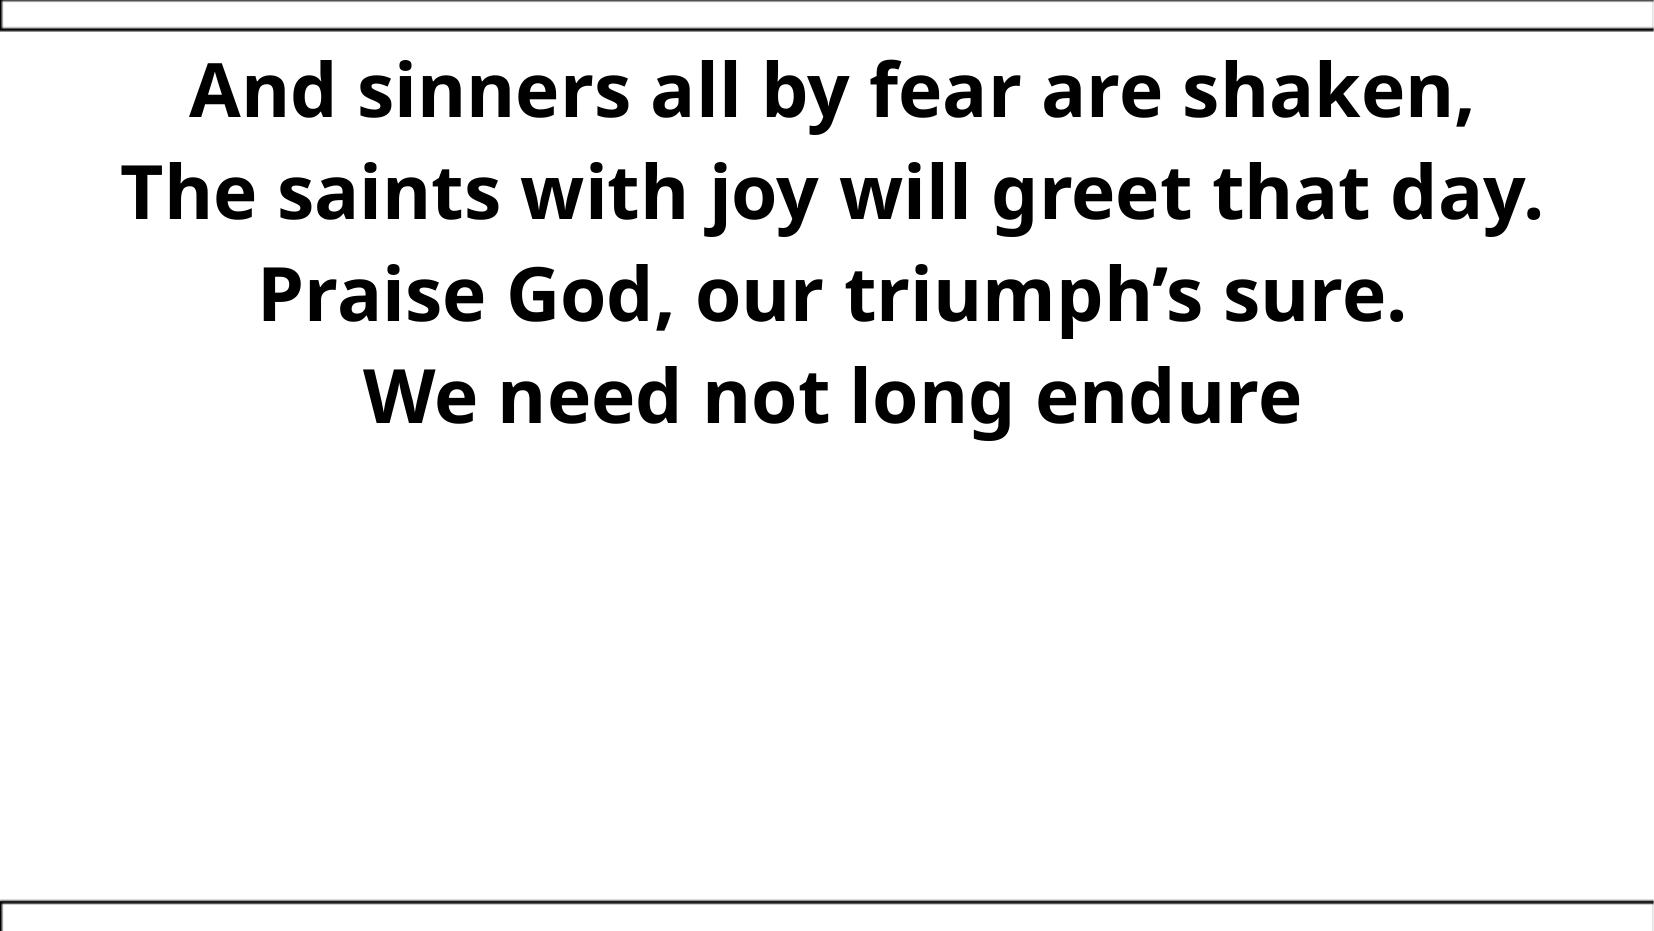

And sinners all by fear are shaken,
The saints with joy will greet that day.
Praise God, our triumph’s sure.
We need not long endure